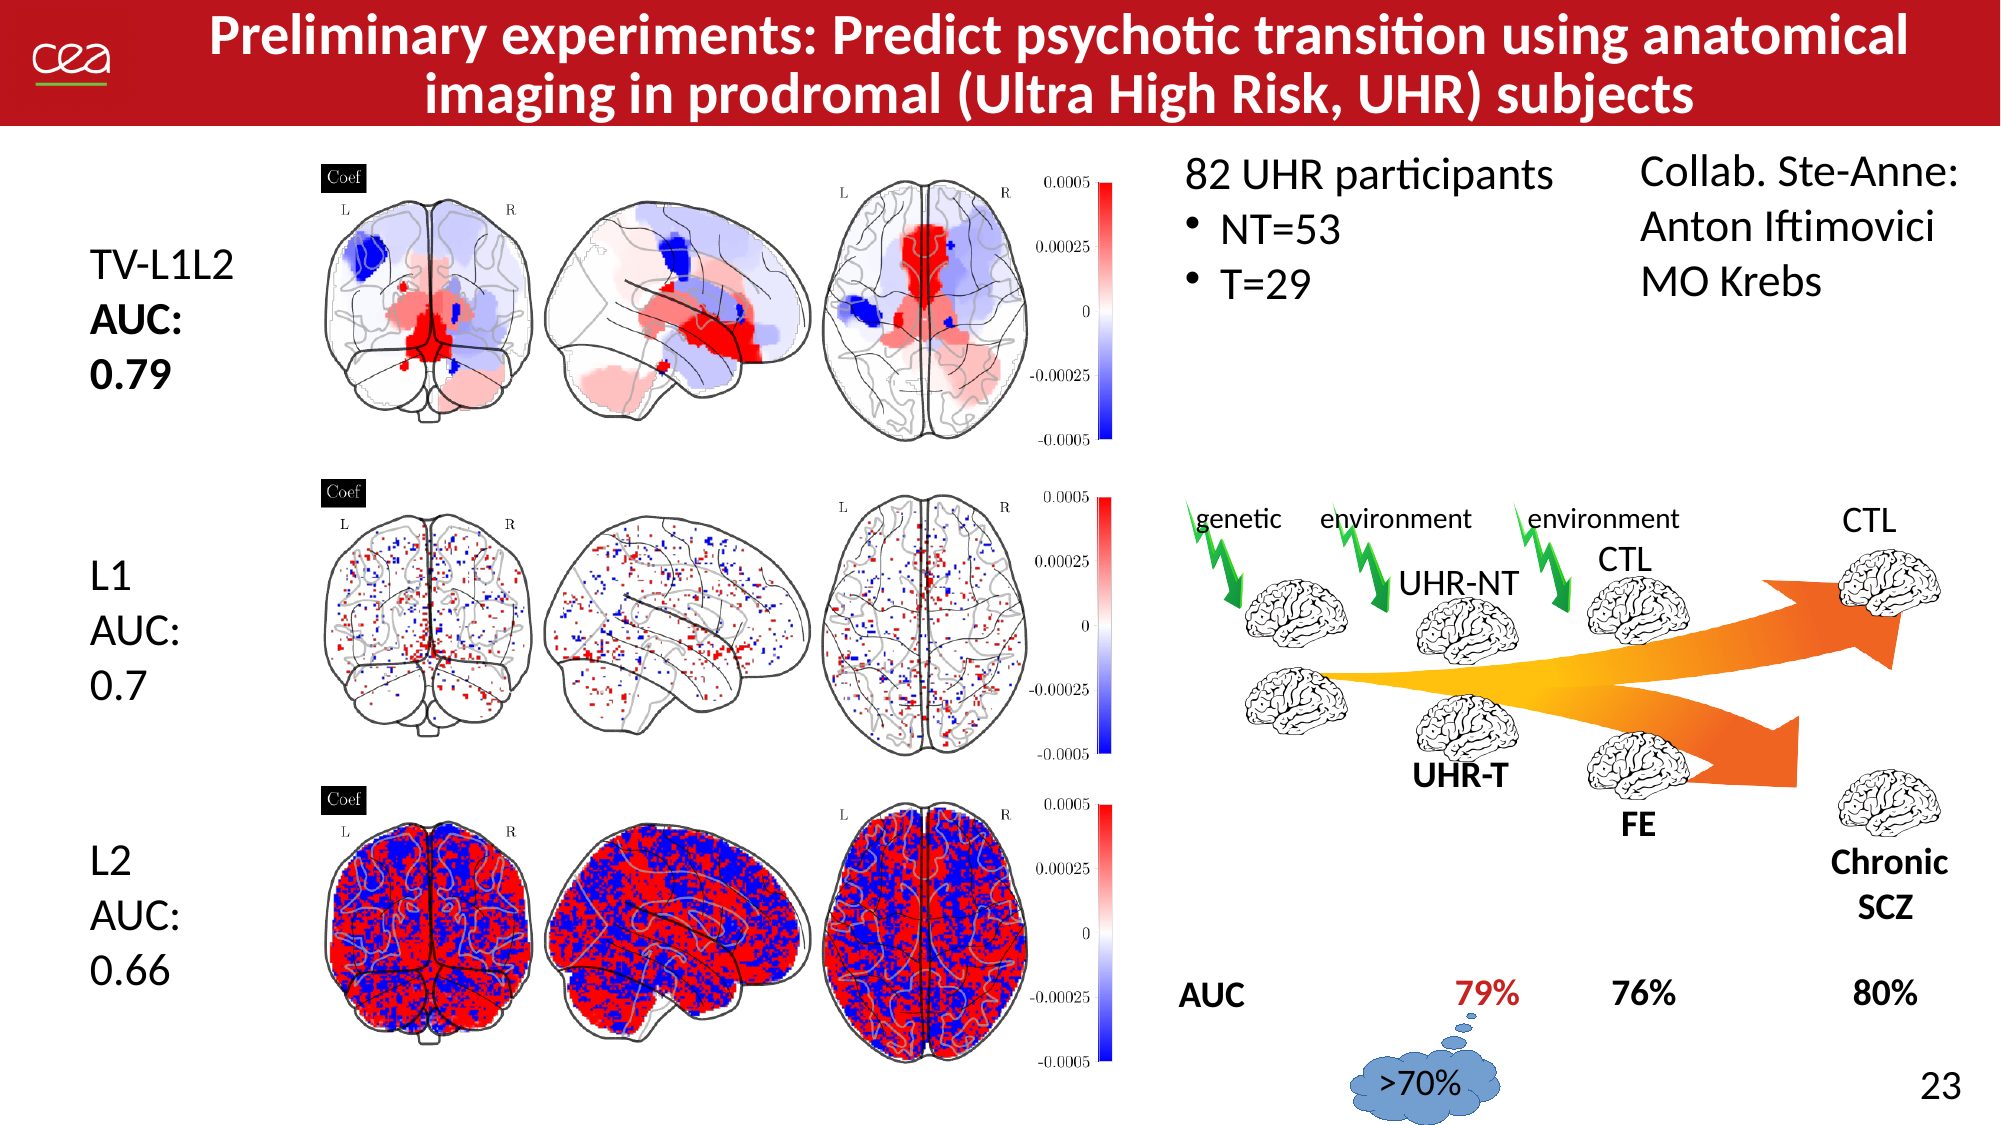

# Preliminary experiments: Predict psychotic transition using anatomical imaging in prodromal (Ultra High Risk, UHR) subjects
Collab. Ste-Anne:
Anton Iftimovici
MO Krebs
82 UHR participants
NT=53
T=29
TV-L1L2
AUC: 0.79
CTL
genetic
environment
environment
CTL
UHR-NT
UHR-T
FE
Chronic
SCZ
76%
80%
79%
AUC
>70%
L1
AUC: 0.7
L2
AUC: 0.66